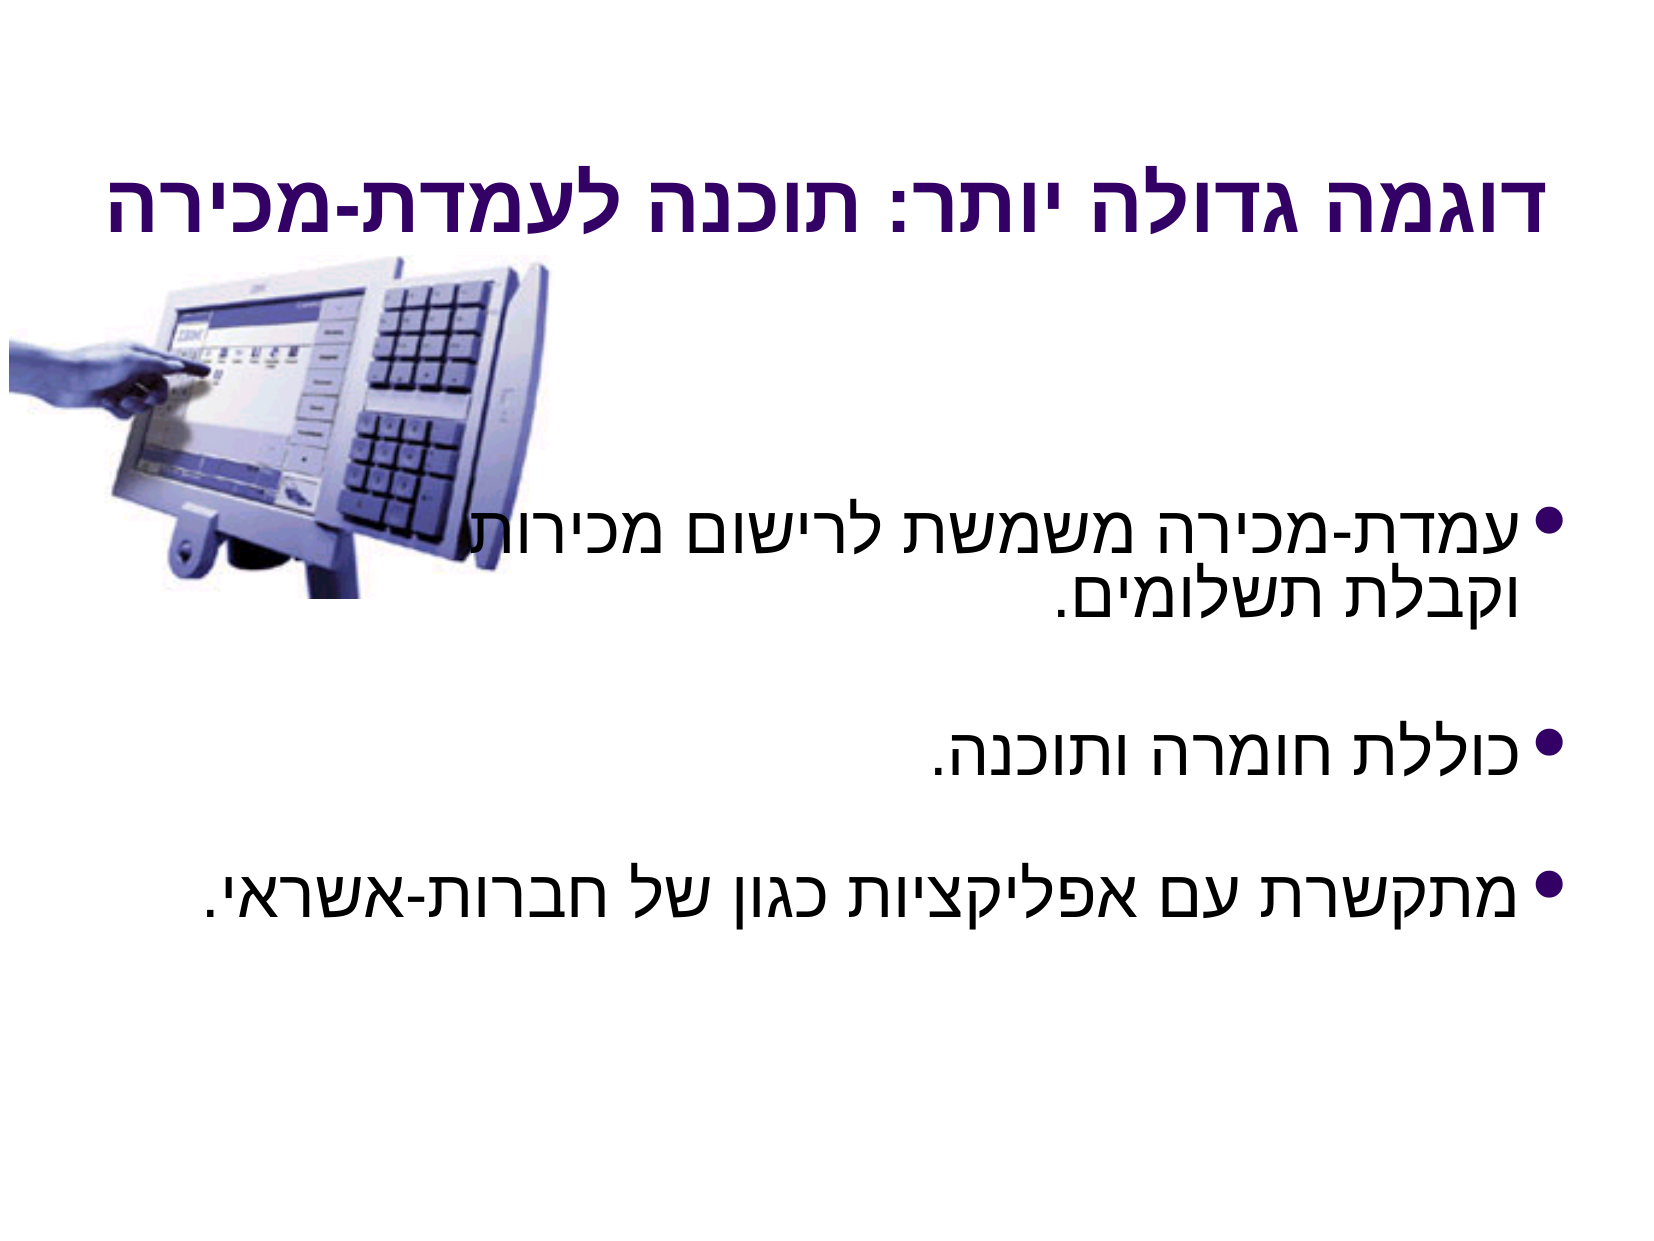

# דוגמה גדולה יותר: תוכנה לעמדת-מכירה
עמדת-מכירה משמשת לרישום מכירות
וקבלת תשלומים.
כוללת חומרה ותוכנה.
מתקשרת עם אפליקציות כגון של חברות-אשראי.